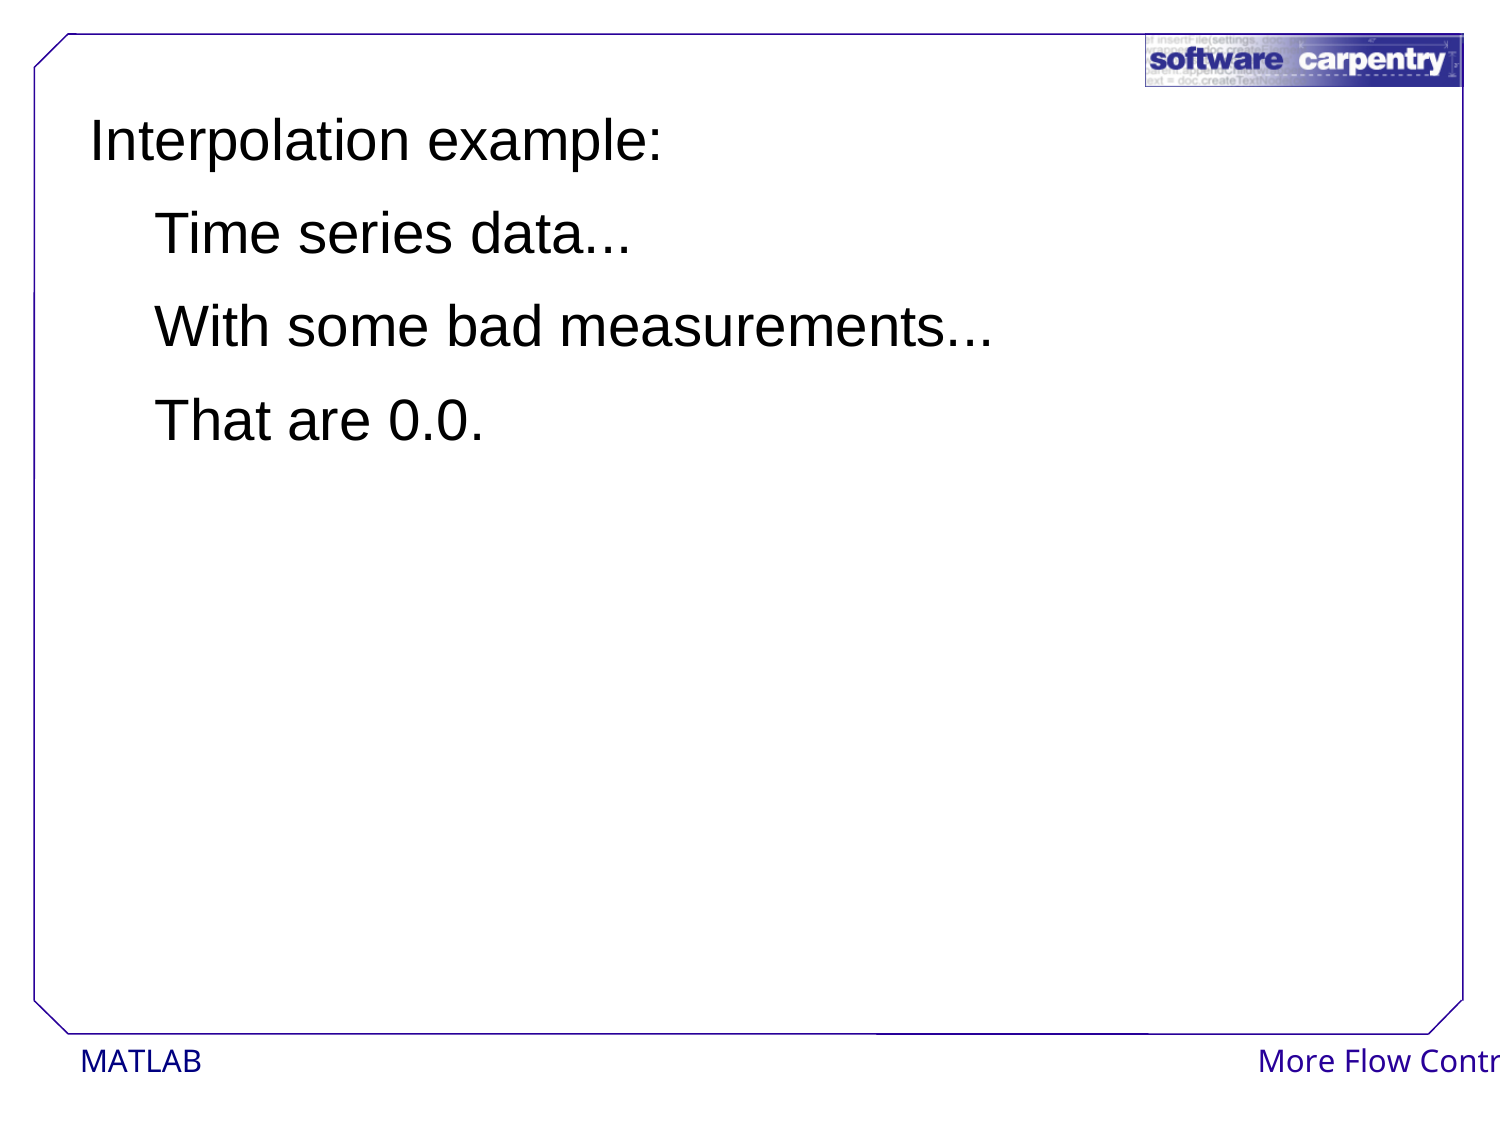

# Interpolation example:
    Time series data...
    With some bad measurements...
    That are 0.0.